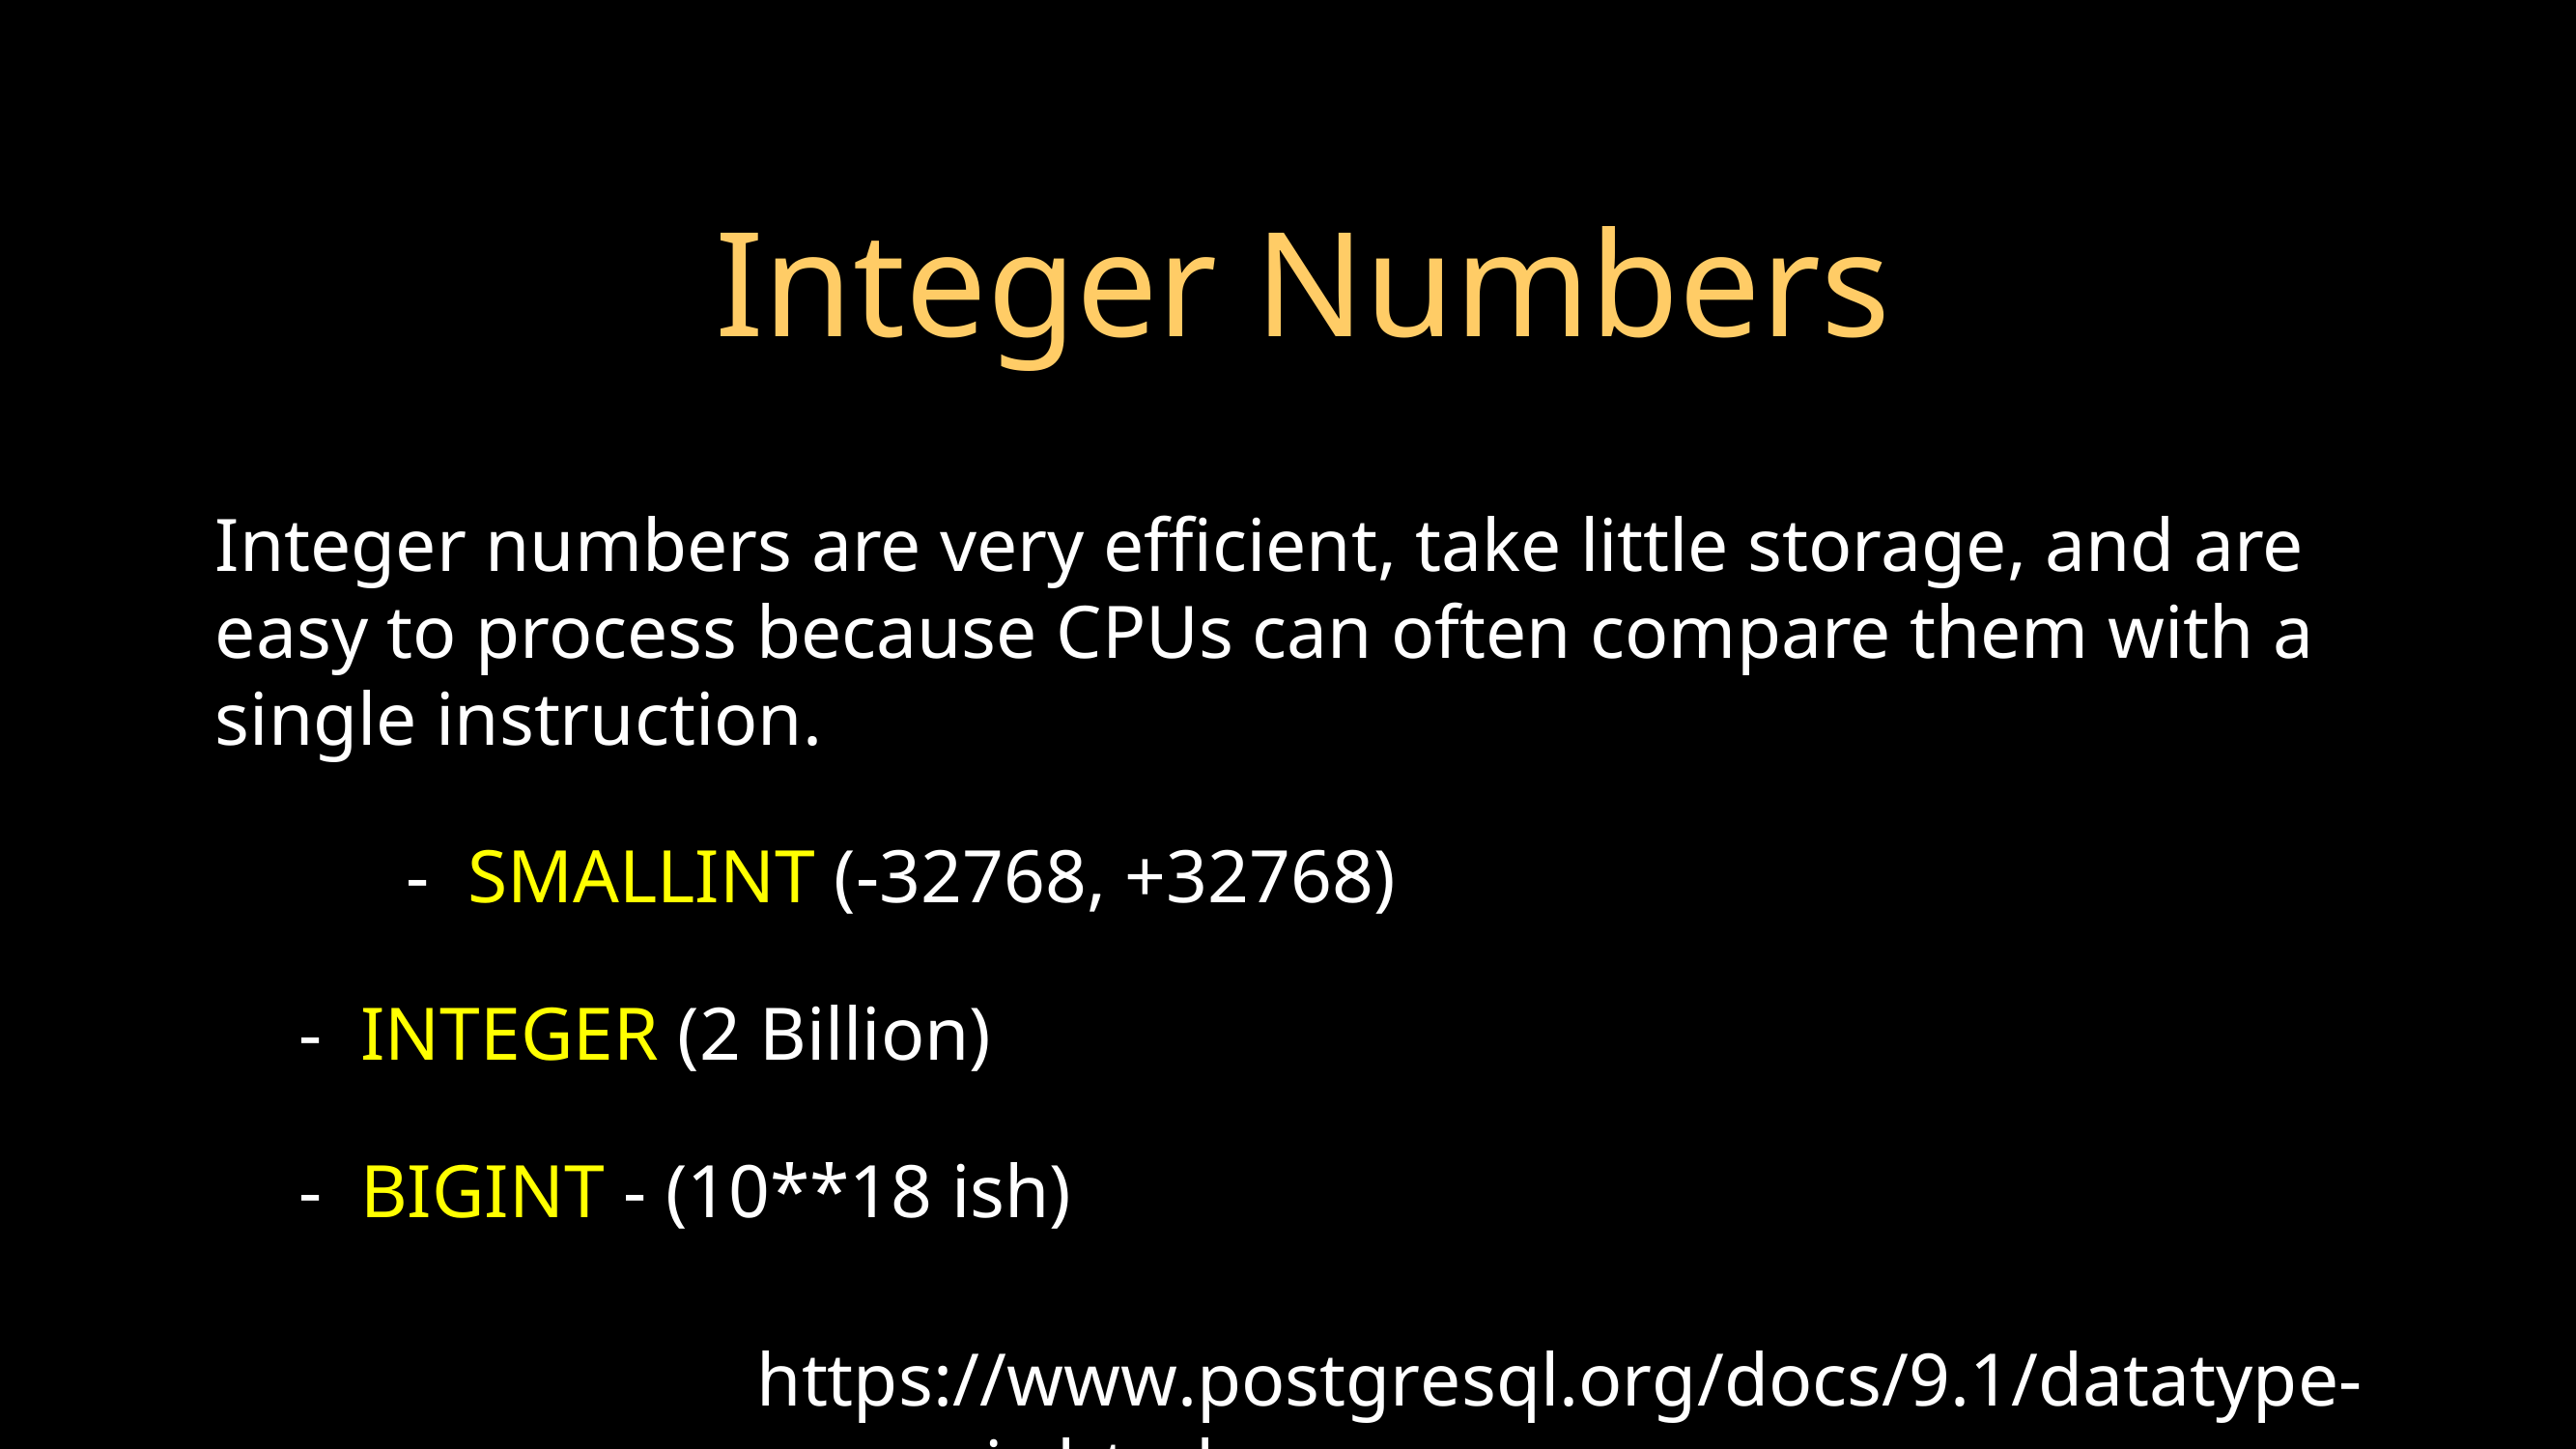

# Integer Numbers
Integer numbers are very efficient, take little storage, and are easy to process because CPUs can often compare them with a single instruction.
	- SMALLINT (-32768, +32768)
 - INTEGER (2 Billion)
 - BIGINT - (10**18 ish)
https://www.postgresql.org/docs/9.1/datatype-numeric.html